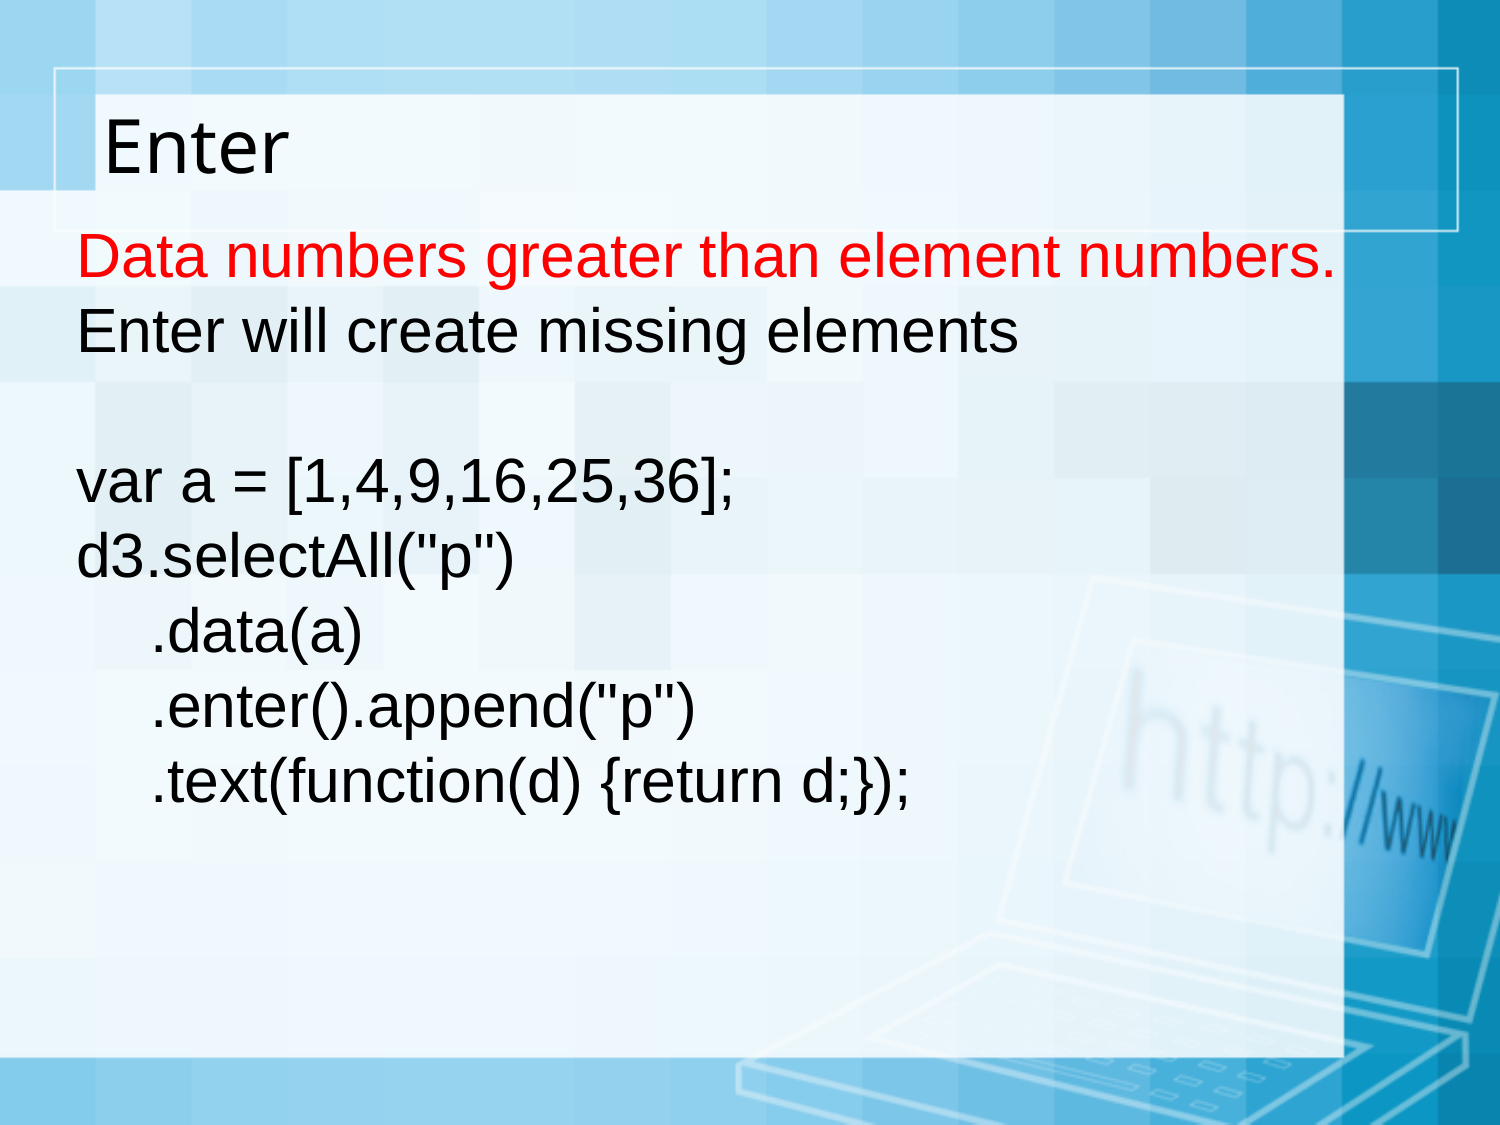

# Enter
Data numbers greater than element numbers. Enter will create missing elements
var a = [1,4,9,16,25,36];
d3.selectAll("p")
	.data(a)
	.enter().append("p")
	.text(function(d) {return d;});